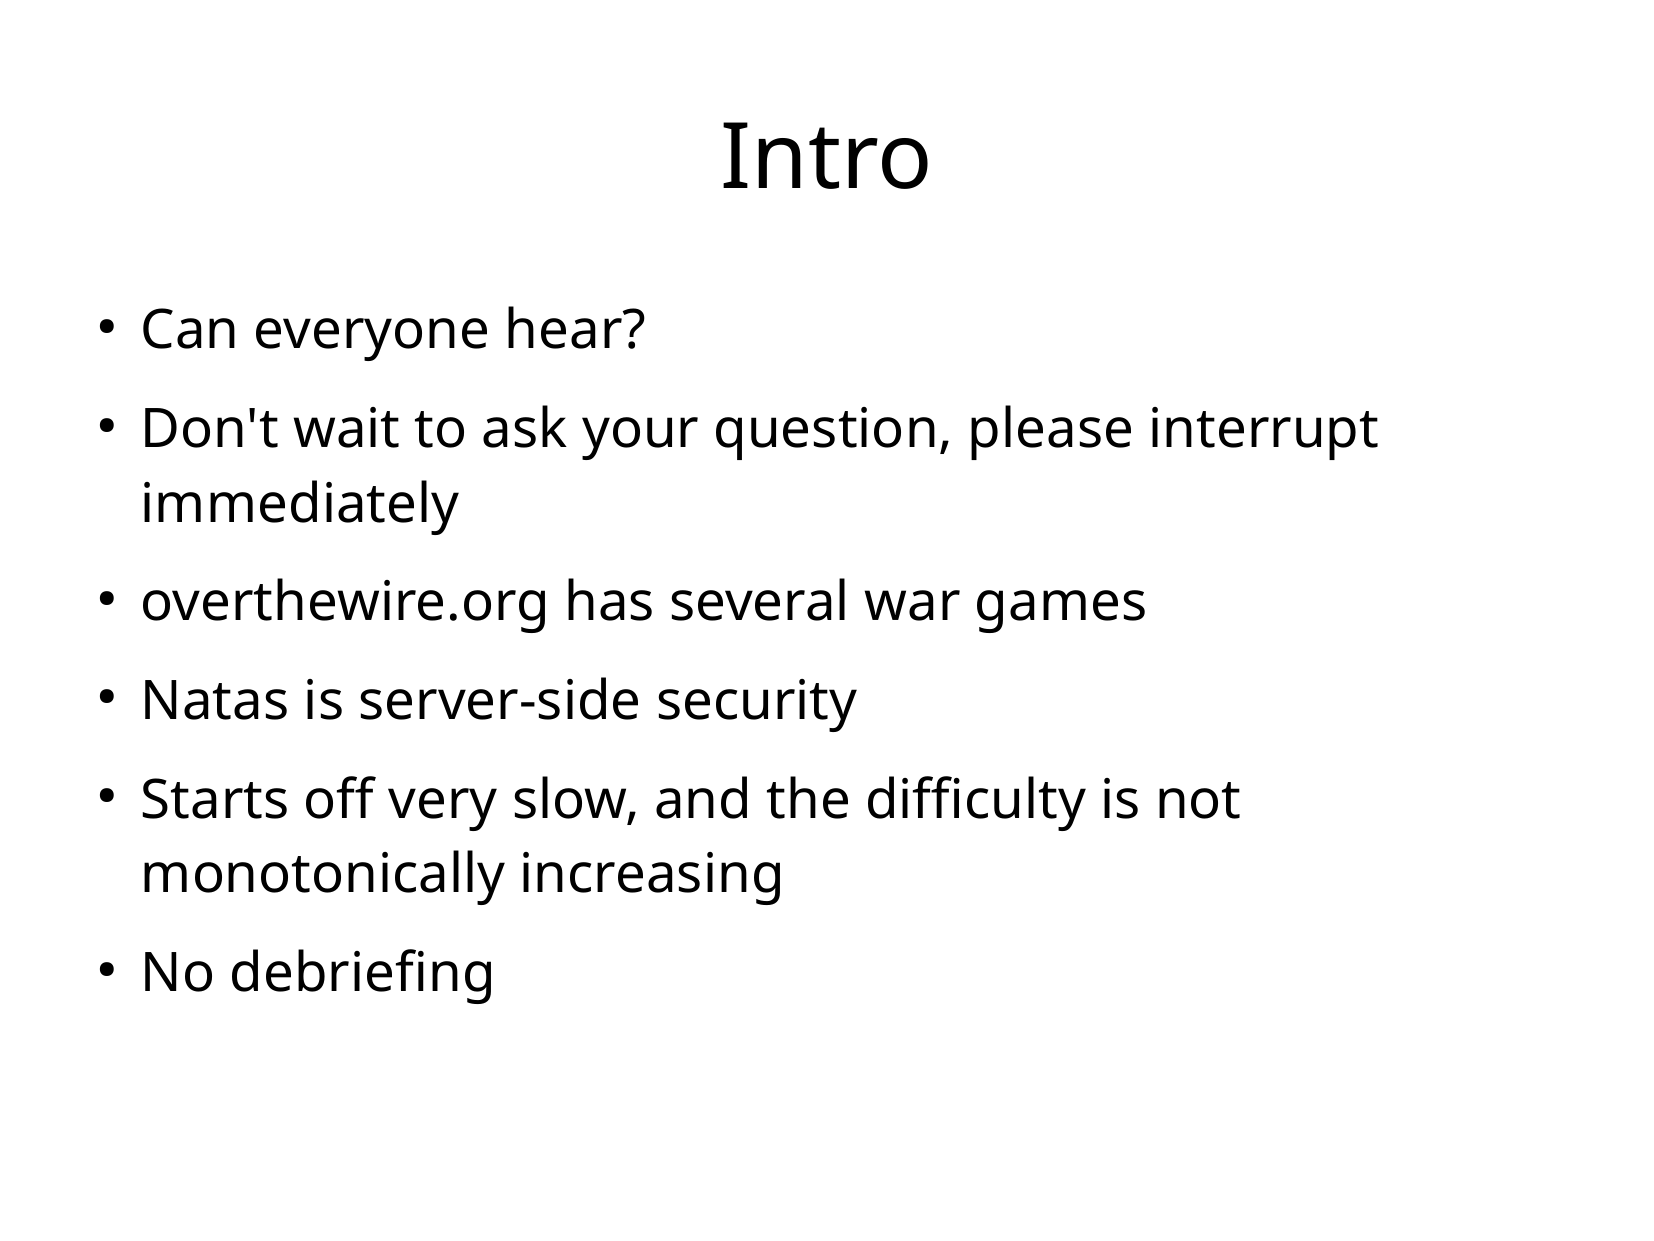

# Intro
Can everyone hear?
Don't wait to ask your question, please interrupt immediately
overthewire.org has several war games
Natas is server-side security
Starts off very slow, and the difficulty is not monotonically increasing
No debriefing